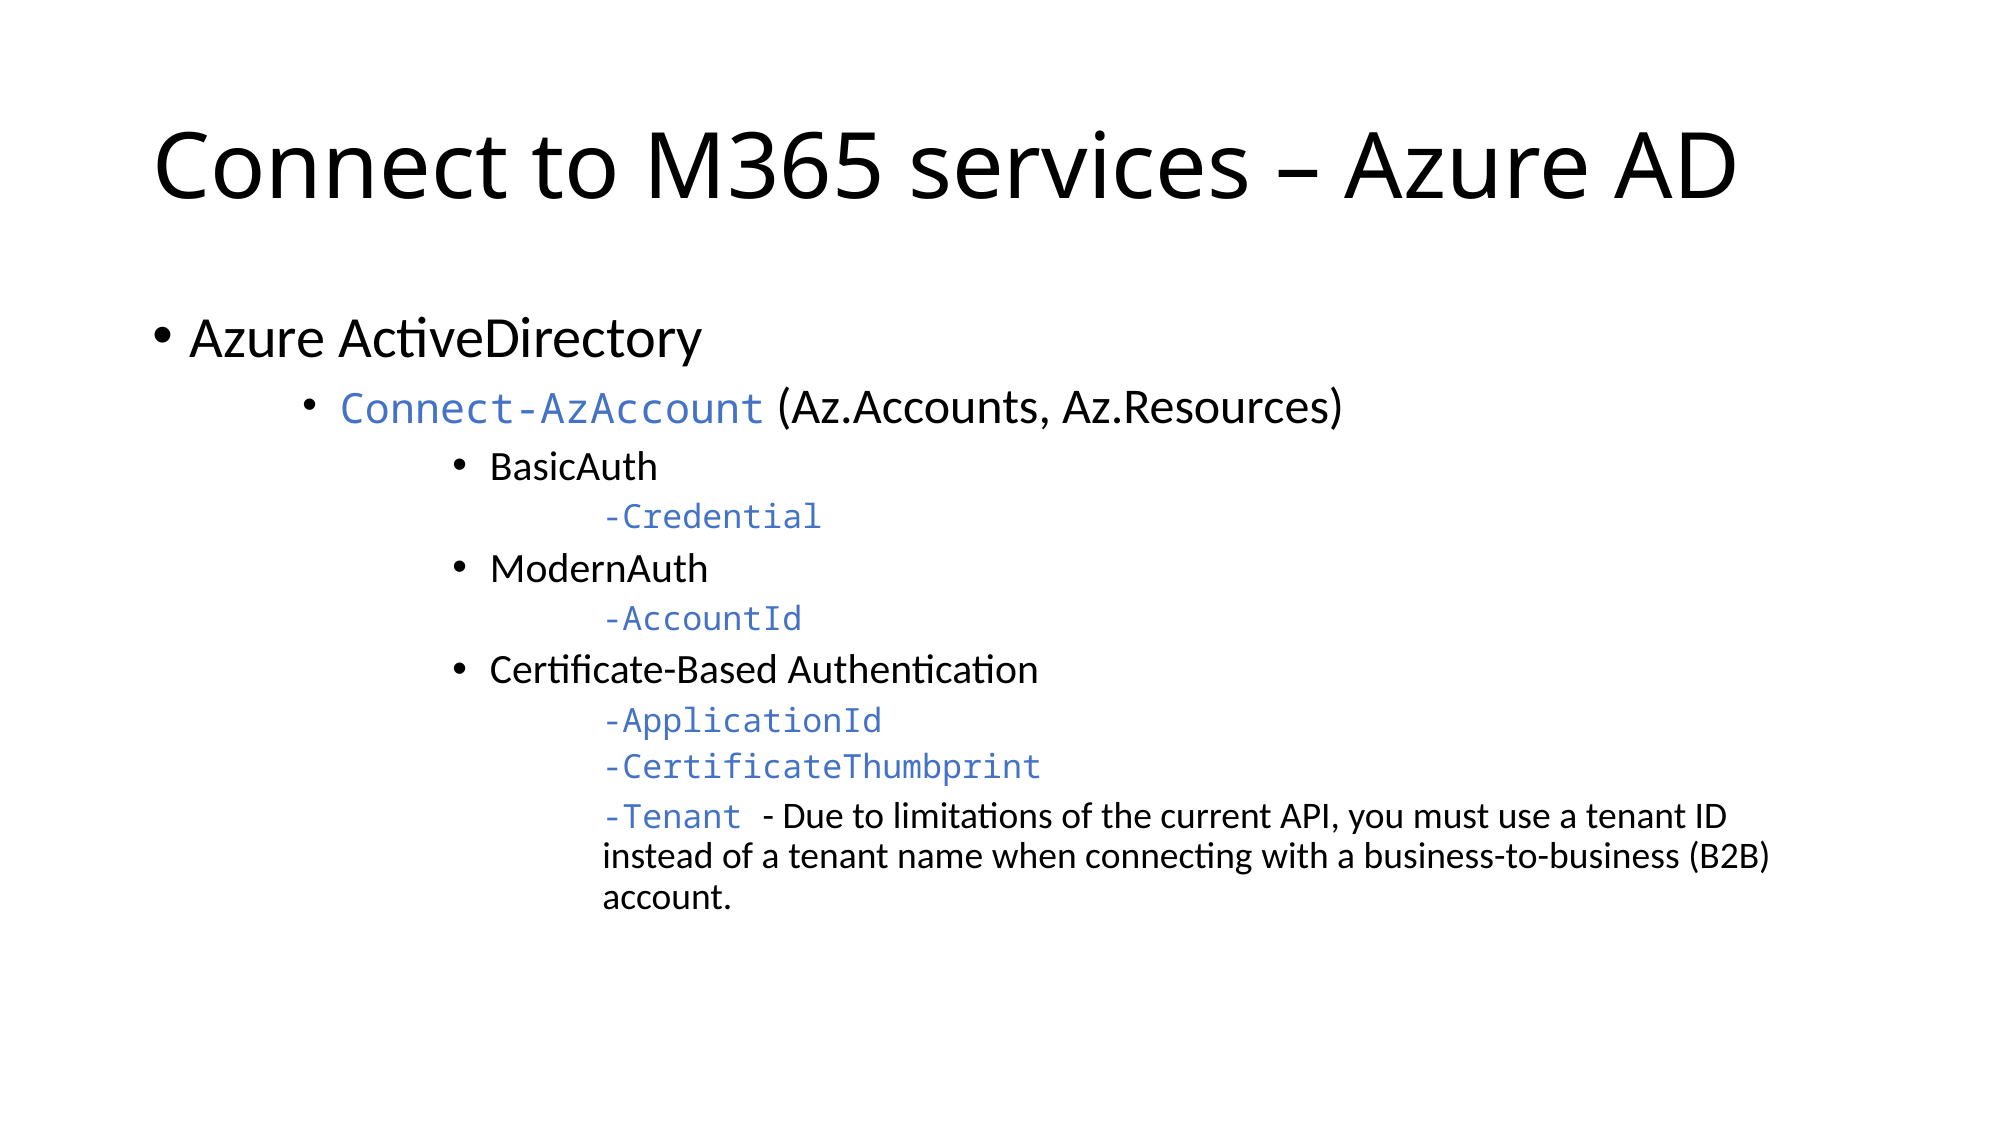

# Connect to M365 services – Azure AD
Azure ActiveDirectory
Connect-AzAccount (Az.Accounts, Az.Resources)
BasicAuth
-Credential
ModernAuth
-AccountId
Certificate-Based Authentication
-ApplicationId
-CertificateThumbprint
-Tenant - Due to limitations of the current API, you must use a tenant ID instead of a tenant name when connecting with a business-to-business (B2B) account.